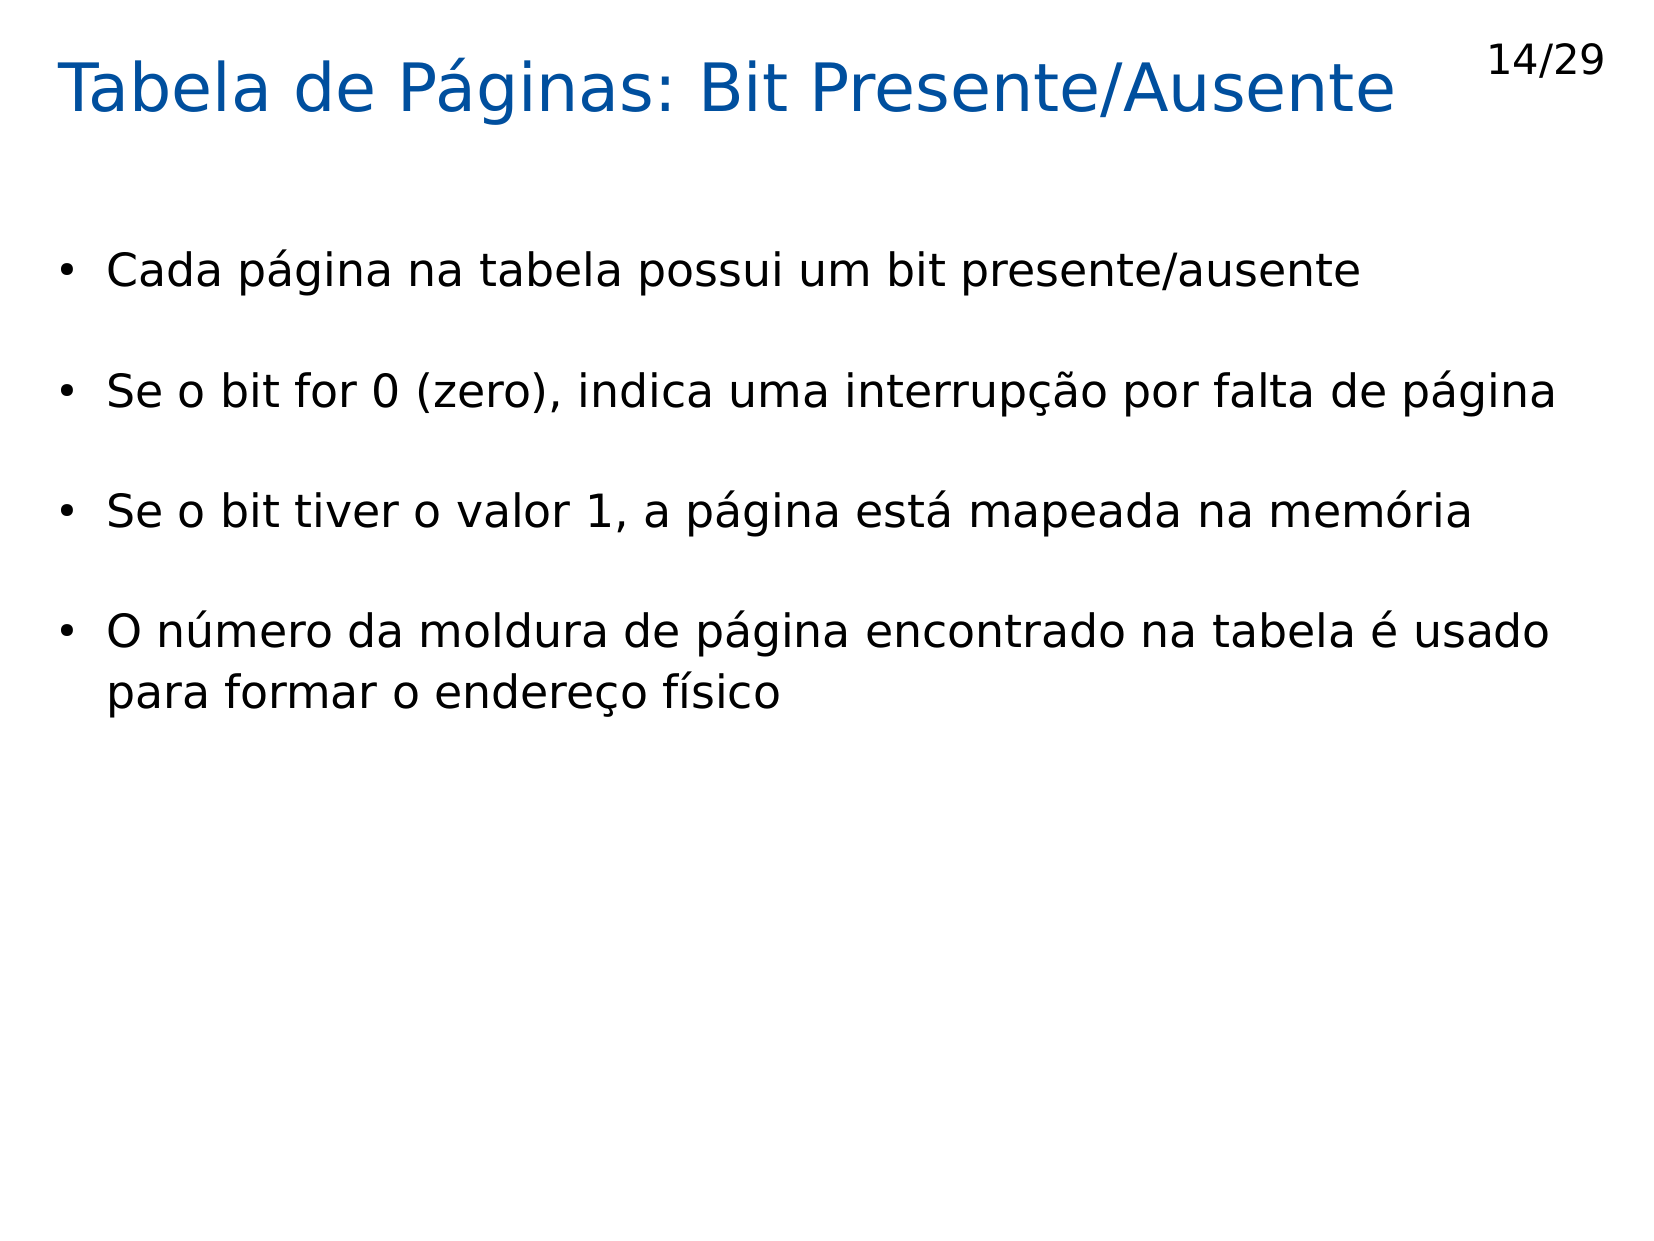

# Tabela de Páginas: Bit Presente/Ausente
14
Cada página na tabela possui um bit presente/ausente
Se o bit for 0 (zero), indica uma interrupção por falta de página
Se o bit tiver o valor 1, a página está mapeada na memória
O número da moldura de página encontrado na tabela é usado para formar o endereço físico